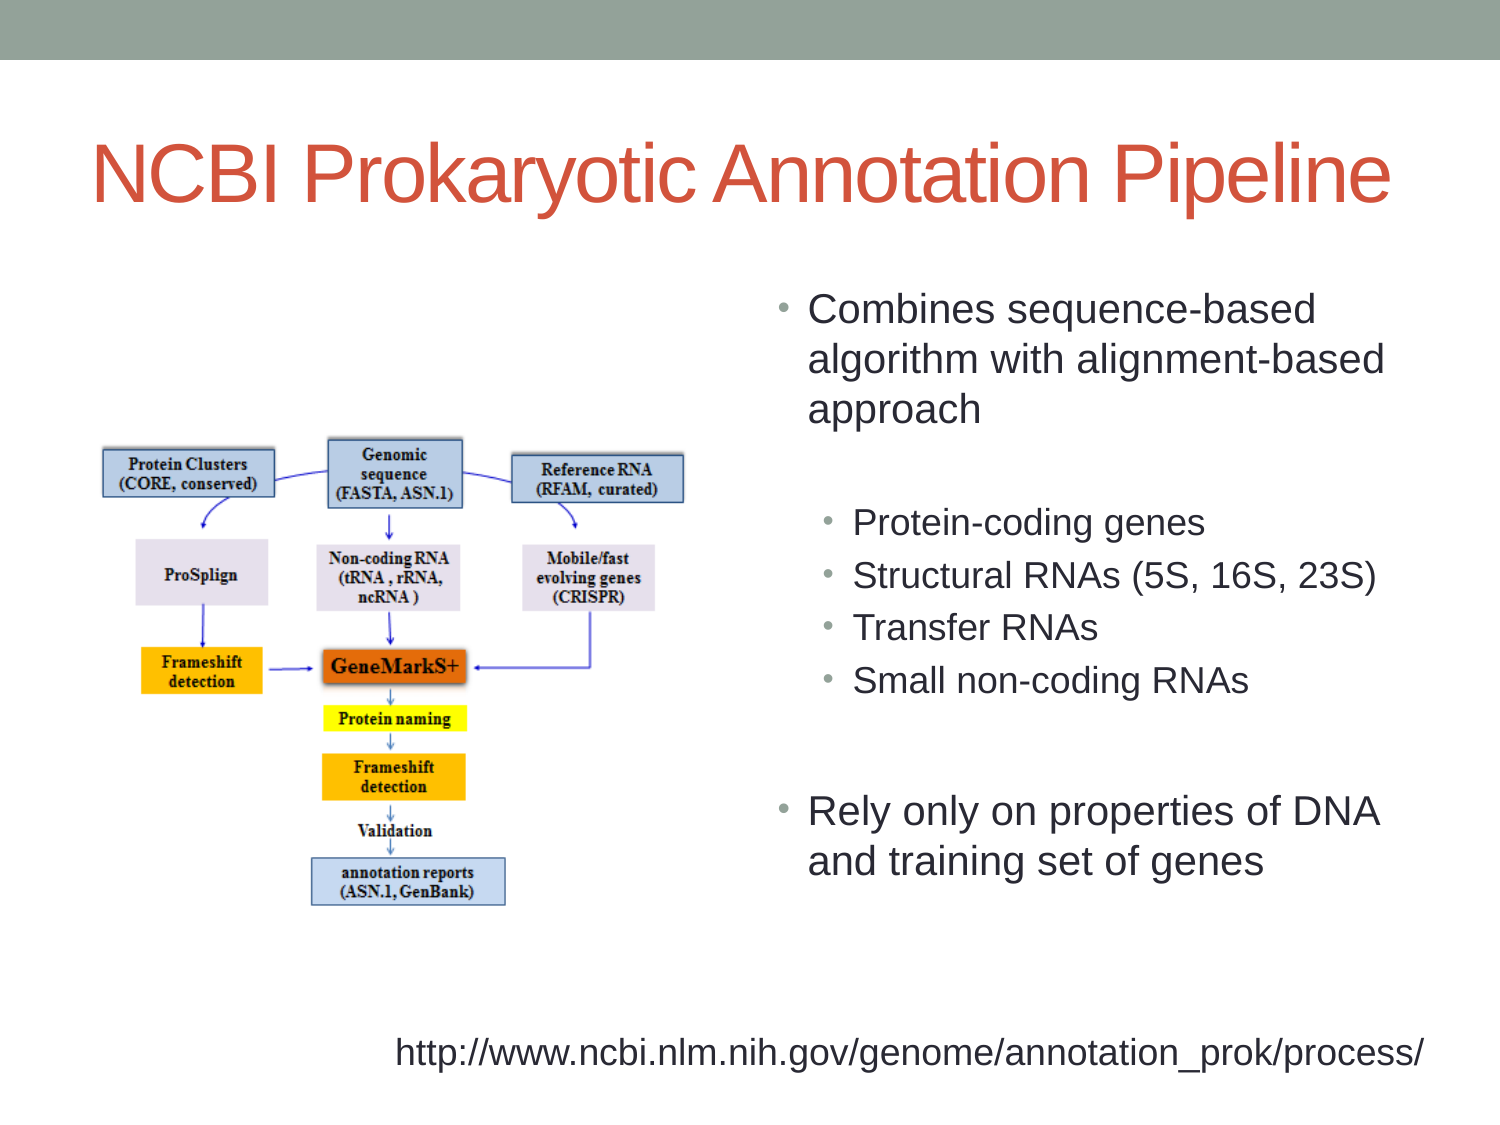

# NCBI Prokaryotic Annotation Pipeline
Combines sequence-based algorithm with alignment-based approach
Protein-coding genes
Structural RNAs (5S, 16S, 23S)
Transfer RNAs
Small non-coding RNAs
Rely only on properties of DNA and training set of genes
http://www.ncbi.nlm.nih.gov/genome/annotation_prok/process/